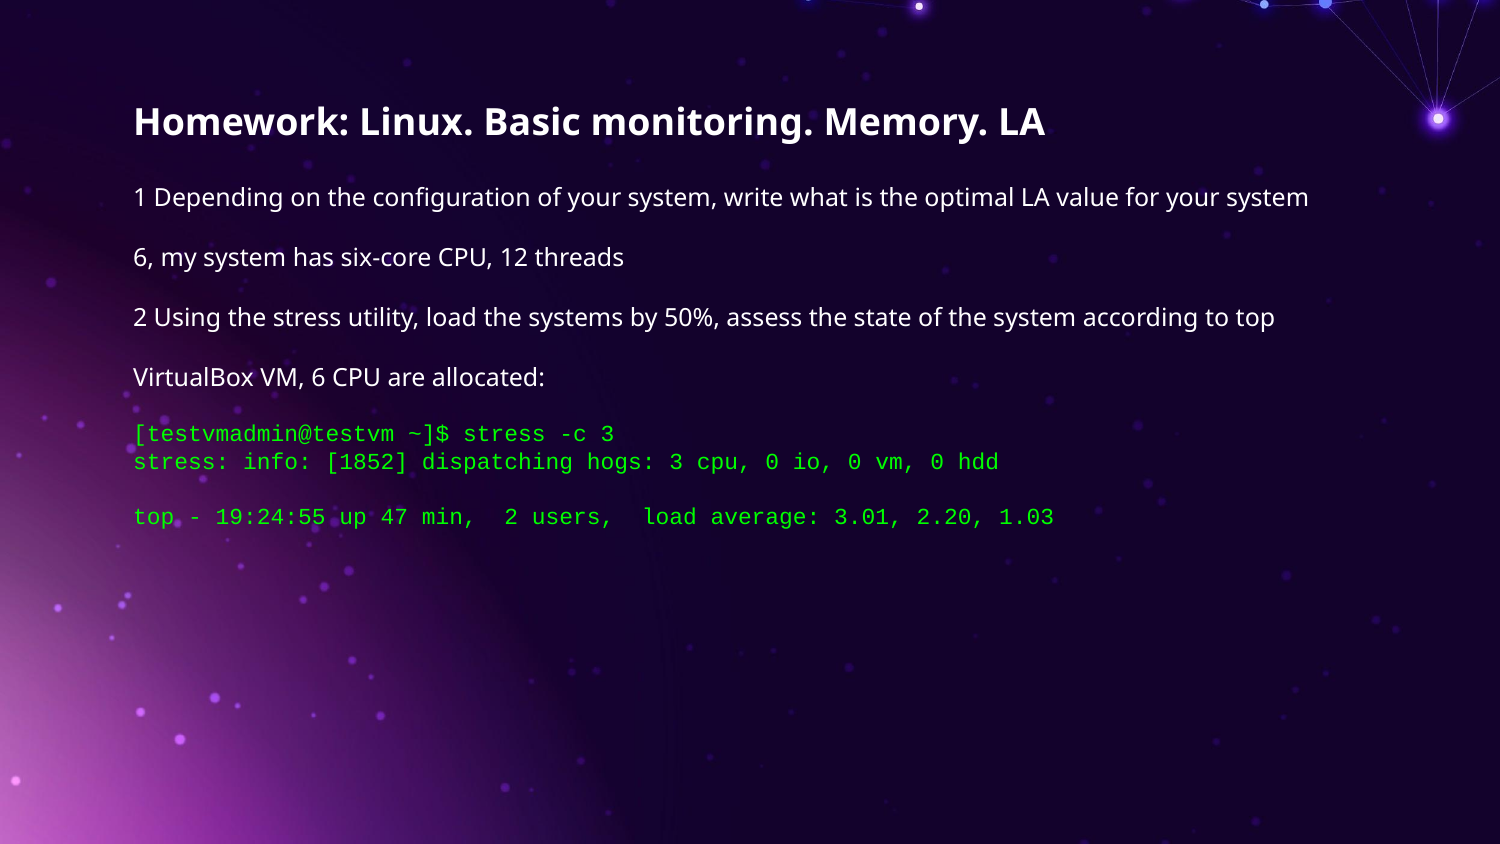

# Homework: Linux. Basic monitoring. Memory. LA
1 Depending on the configuration of your system, write what is the optimal LA value for your system
6, my system has six-core CPU, 12 threads
2 Using the stress utility, load the systems by 50%, assess the state of the system according to top
VirtualBox VM, 6 CPU are allocated:
[testvmadmin@testvm ~]$ stress -c 3
stress: info: [1852] dispatching hogs: 3 cpu, 0 io, 0 vm, 0 hdd
top - 19:24:55 up 47 min, 2 users, load average: 3.01, 2.20, 1.03